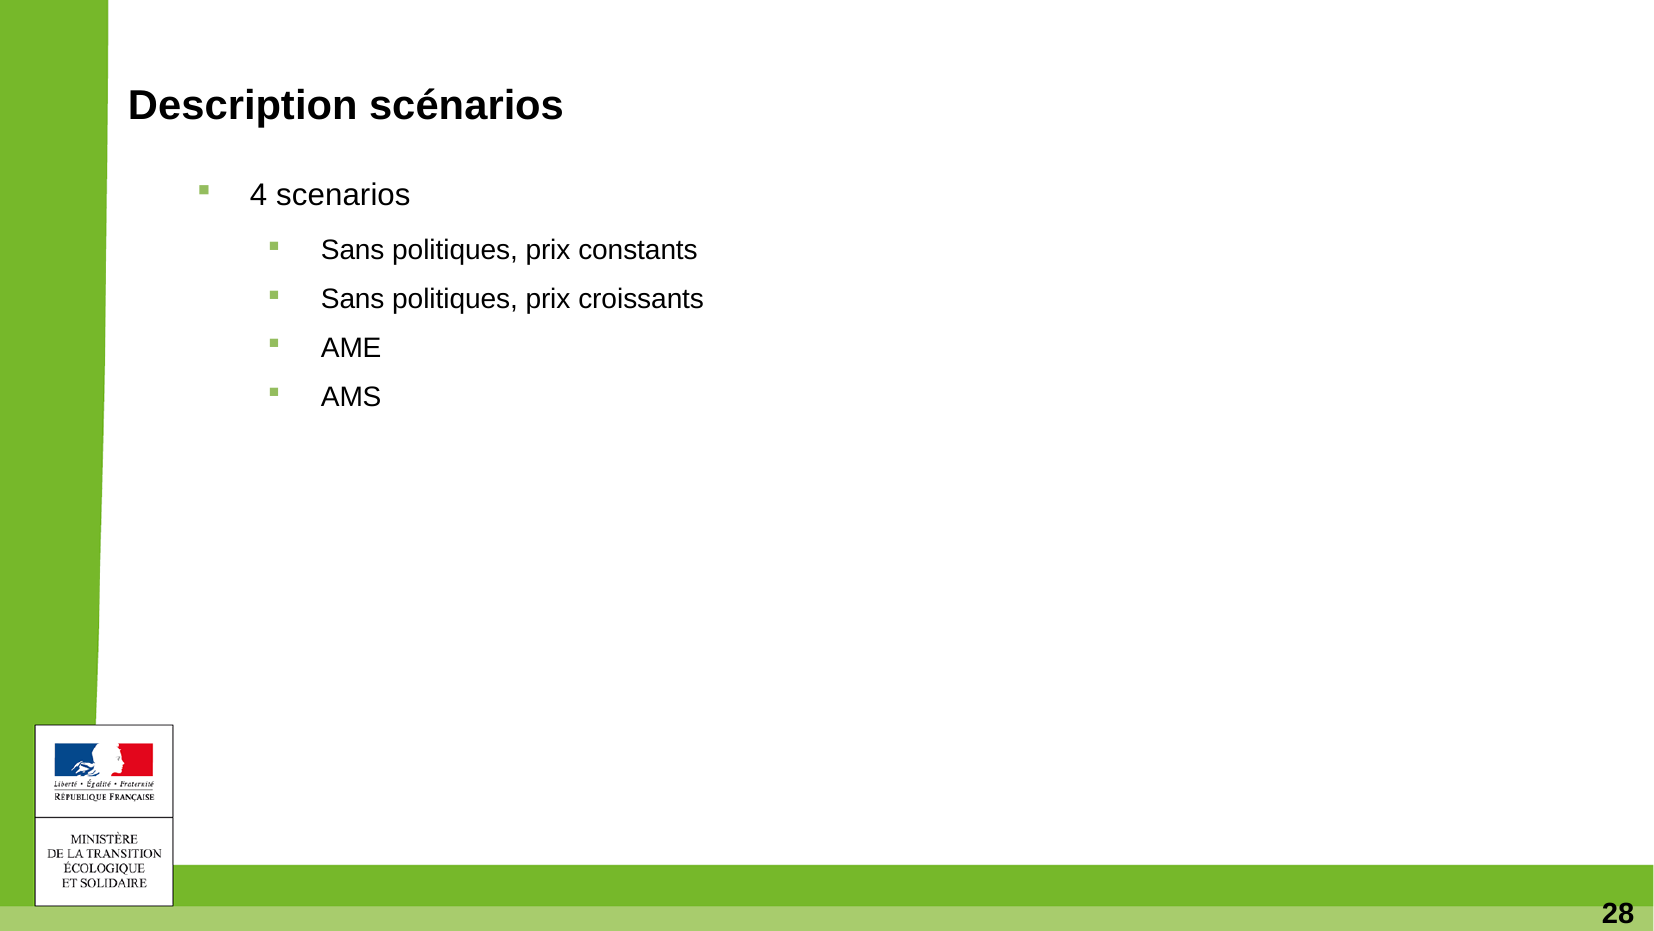

# Description scénarios
4 scenarios
Sans politiques, prix constants
Sans politiques, prix croissants
AME
AMS